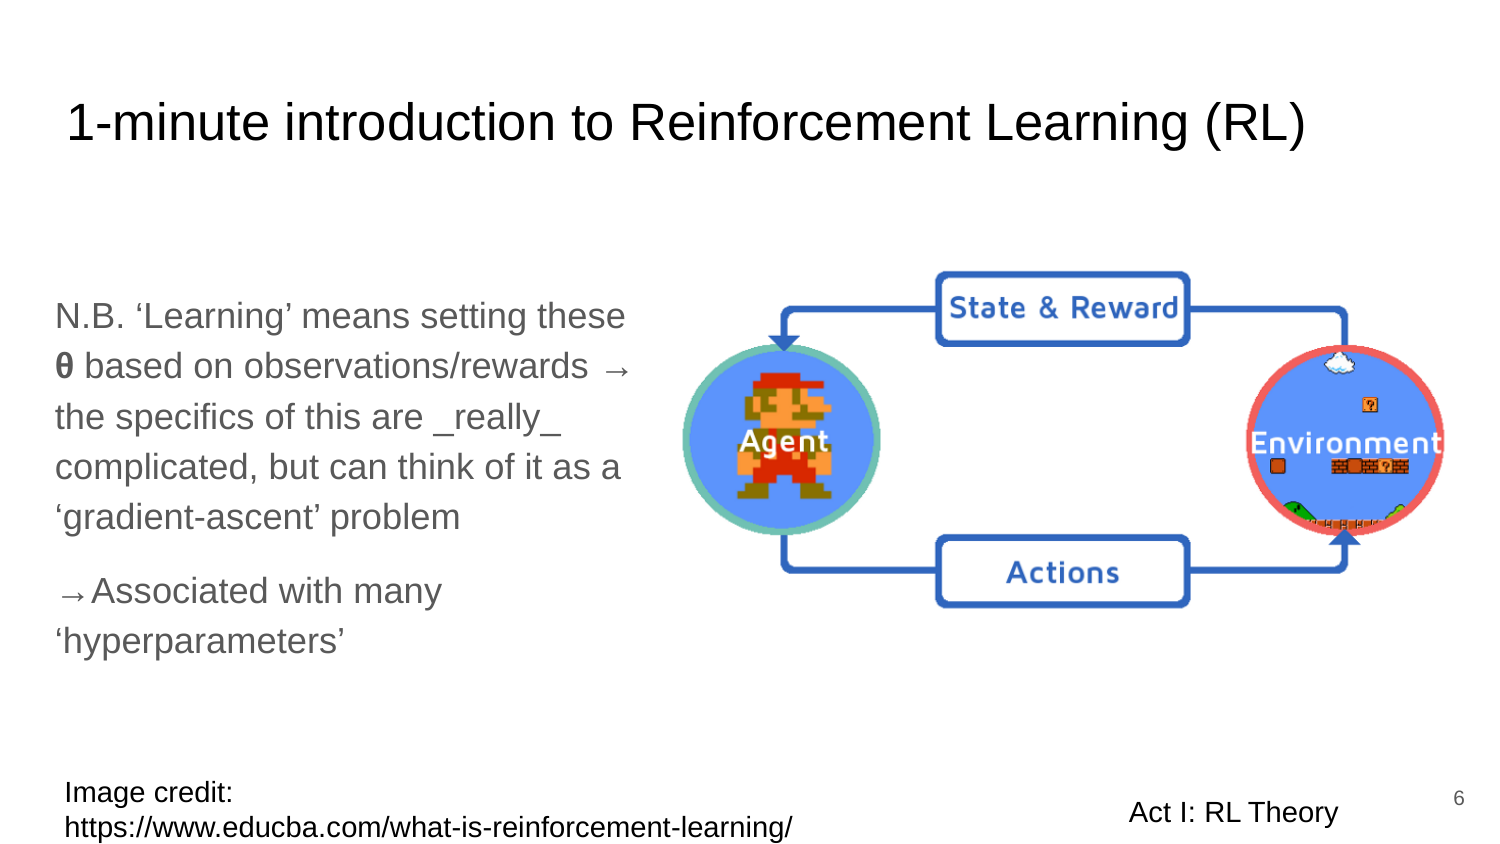

# 1-minute introduction to Reinforcement Learning (RL)
N.B. ‘Learning’ means setting these θ based on observations/rewards → the specifics of this are _really_ complicated, but can think of it as a ‘gradient-ascent’ problem
→Associated with many ‘hyperparameters’
Image credit:
https://www.educba.com/what-is-reinforcement-learning/
Act I: RL Theory